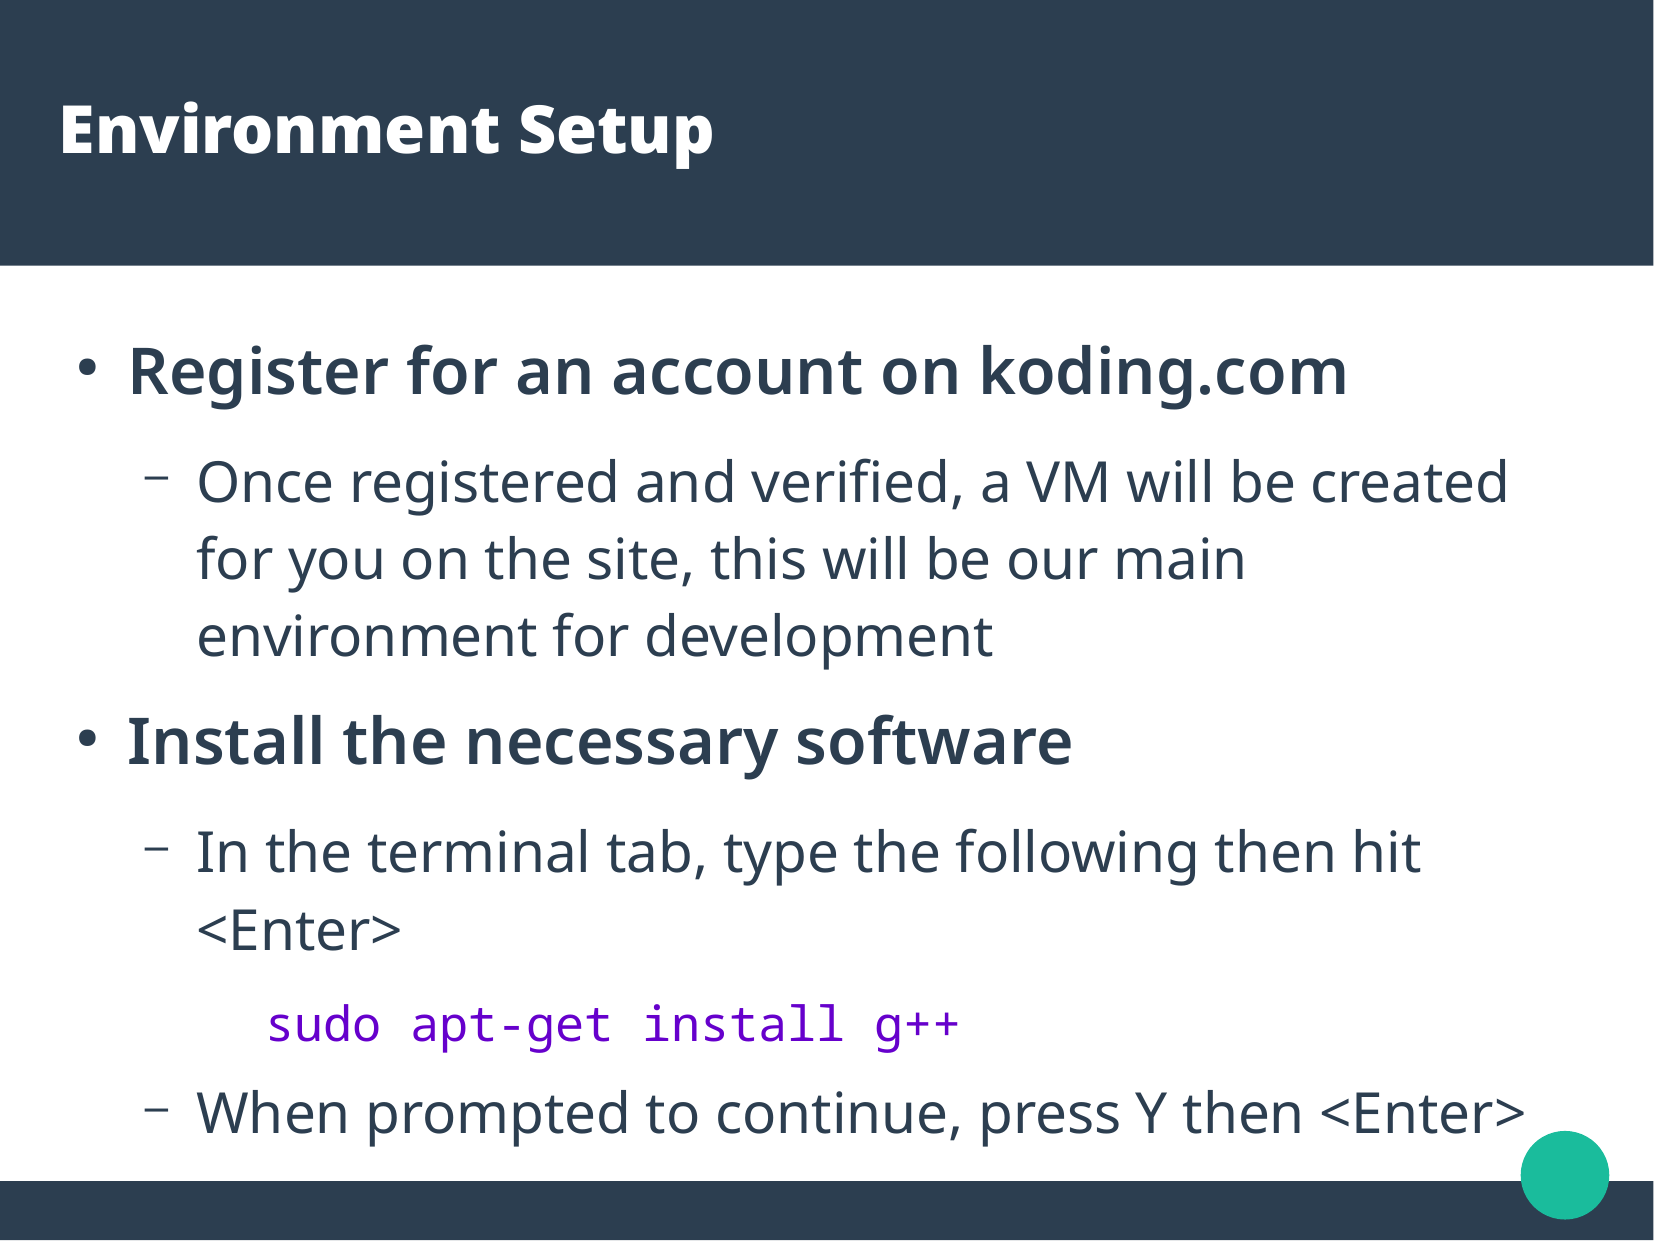

# Environment Setup
Register for an account on koding.com
Once registered and verified, a VM will be created for you on the site, this will be our main environment for development
Install the necessary software
In the terminal tab, type the following then hit <Enter>
sudo apt-get install g++
When prompted to continue, press Y then <Enter>